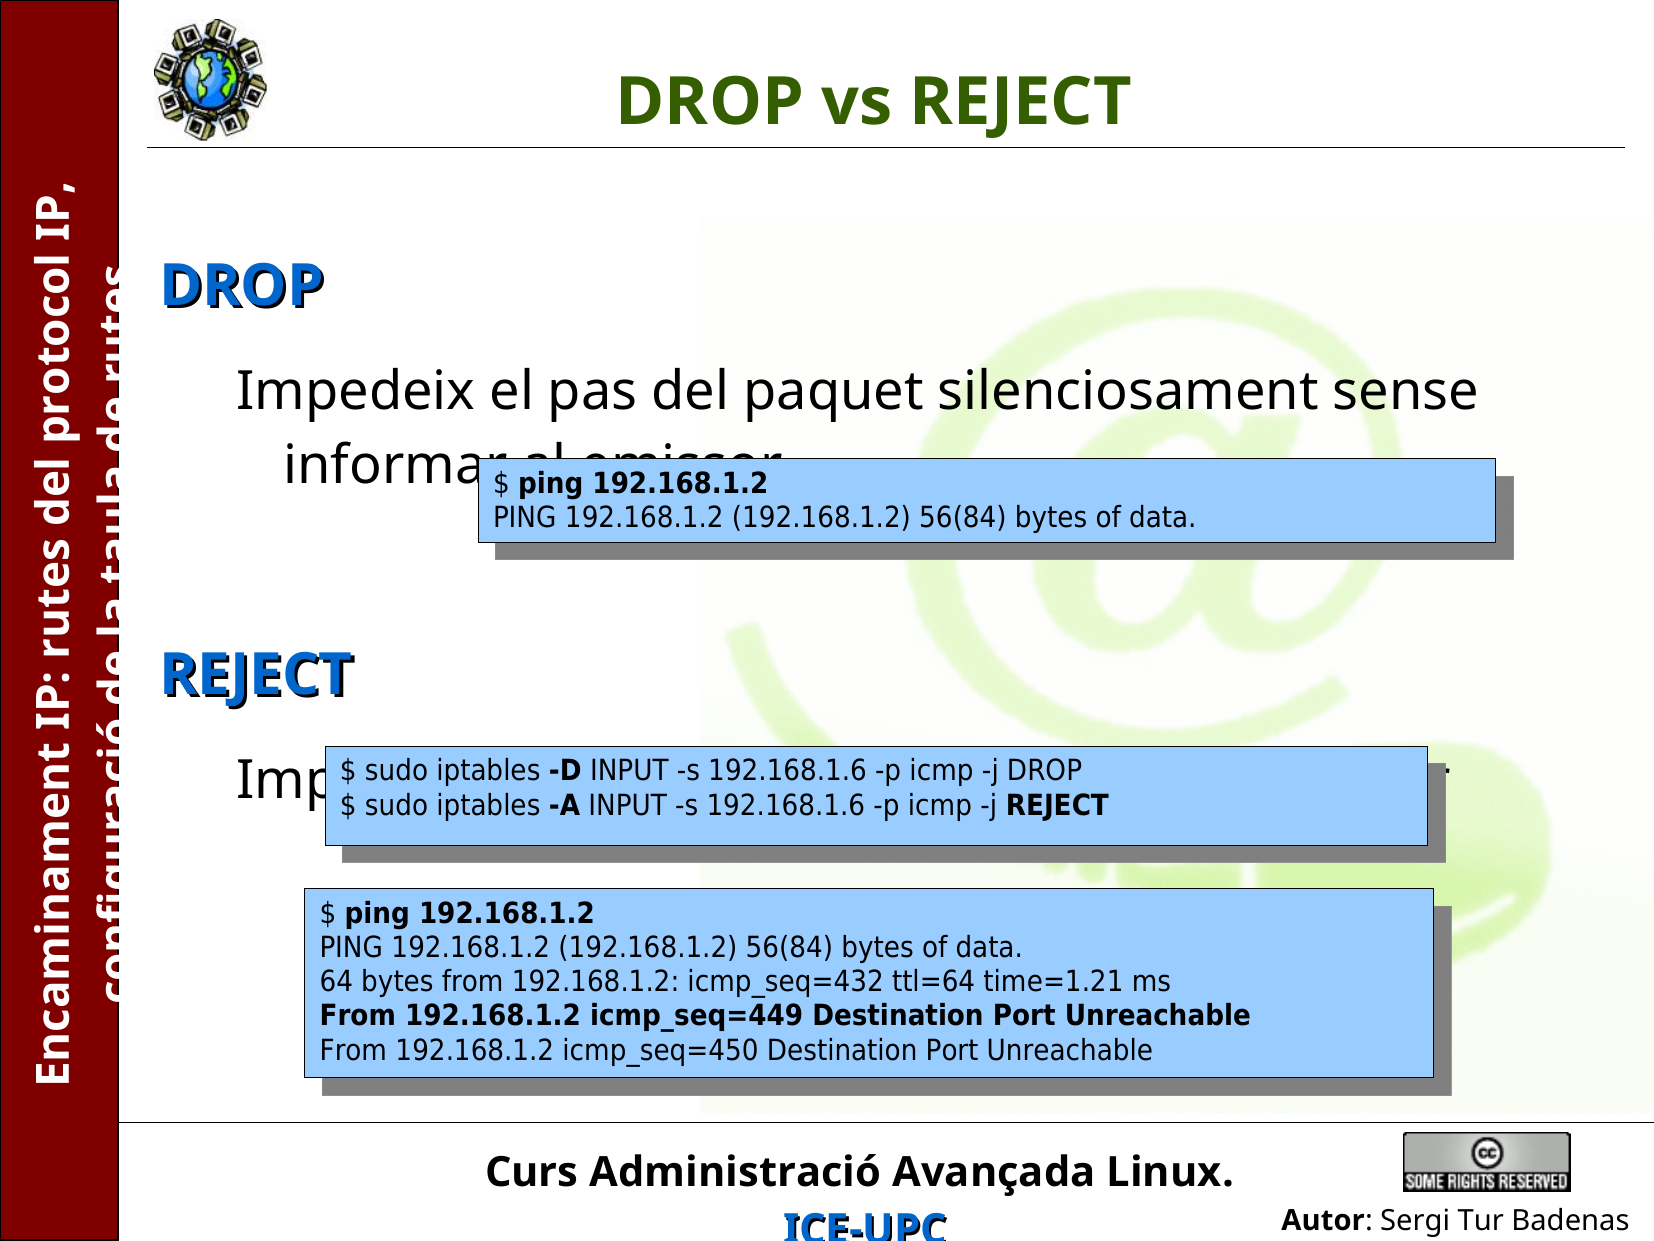

# DROP vs REJECT
DROP
Impedeix el pas del paquet silenciosament sense informar al emissor
REJECT
Impedeix el pas del paquet amb avis a l'emissor
$ ping 192.168.1.2
PING 192.168.1.2 (192.168.1.2) 56(84) bytes of data.
$ sudo iptables -D INPUT -s 192.168.1.6 -p icmp -j DROP
$ sudo iptables -A INPUT -s 192.168.1.6 -p icmp -j REJECT
$ ping 192.168.1.2
PING 192.168.1.2 (192.168.1.2) 56(84) bytes of data.
64 bytes from 192.168.1.2: icmp_seq=432 ttl=64 time=1.21 ms
From 192.168.1.2 icmp_seq=449 Destination Port Unreachable
From 192.168.1.2 icmp_seq=450 Destination Port Unreachable